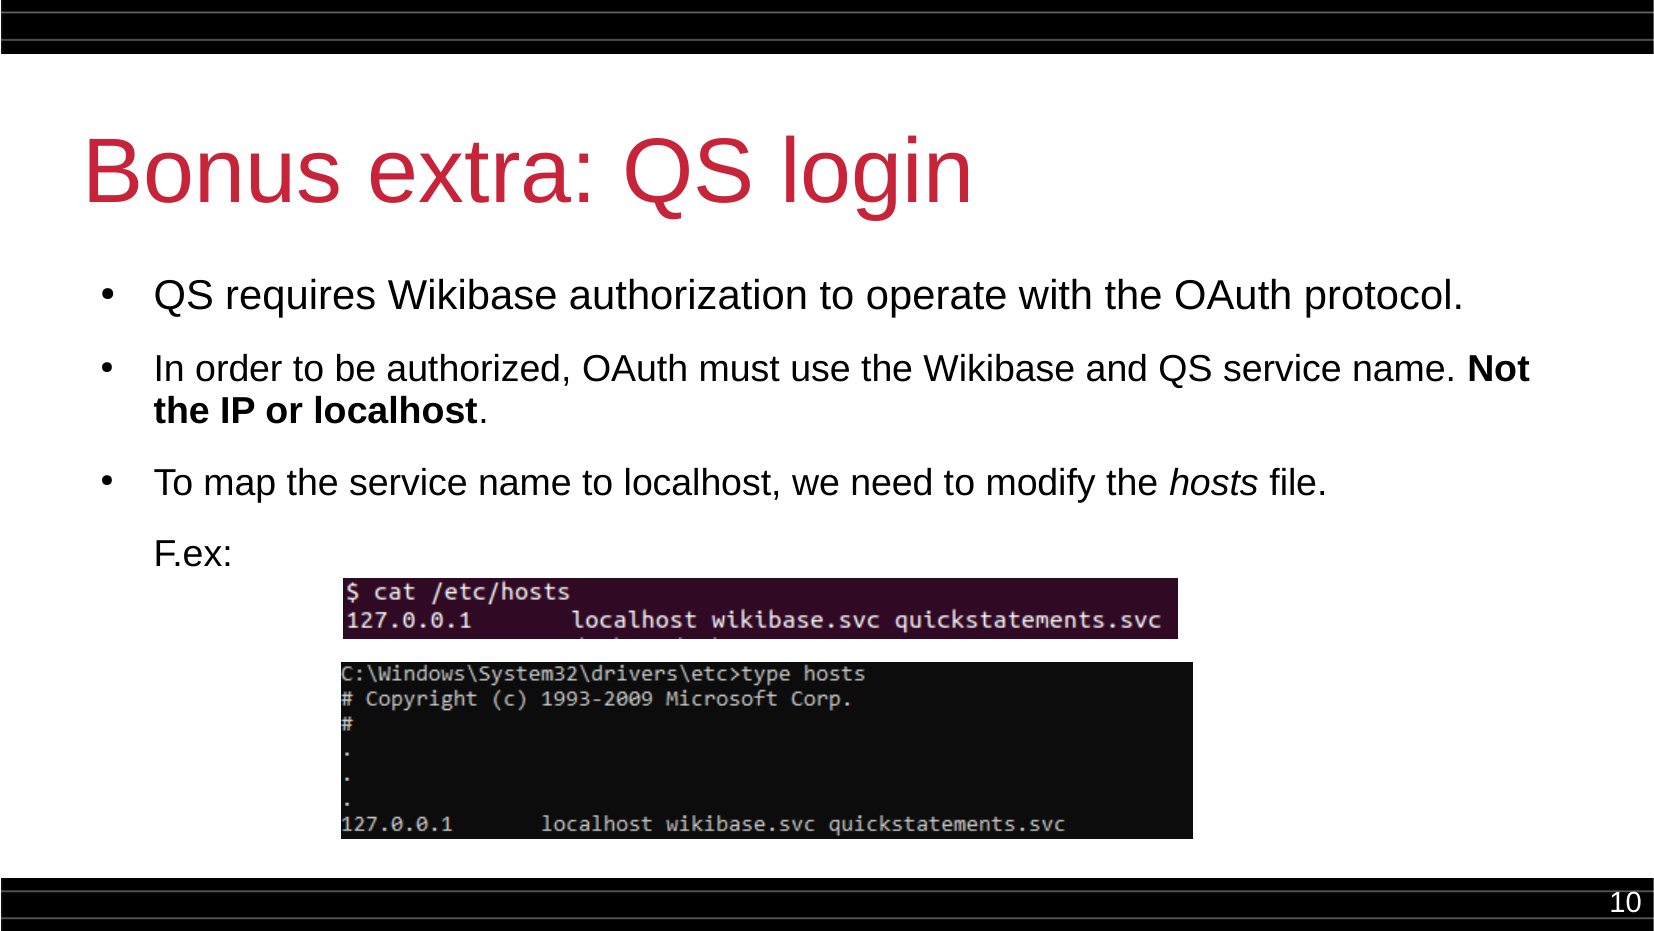

# Bonus extra: QS login
QS requires Wikibase authorization to operate with the OAuth protocol.
In order to be authorized, OAuth must use the Wikibase and QS service name. Not the IP or localhost.
To map the service name to localhost, we need to modify the hosts file.
F.ex: